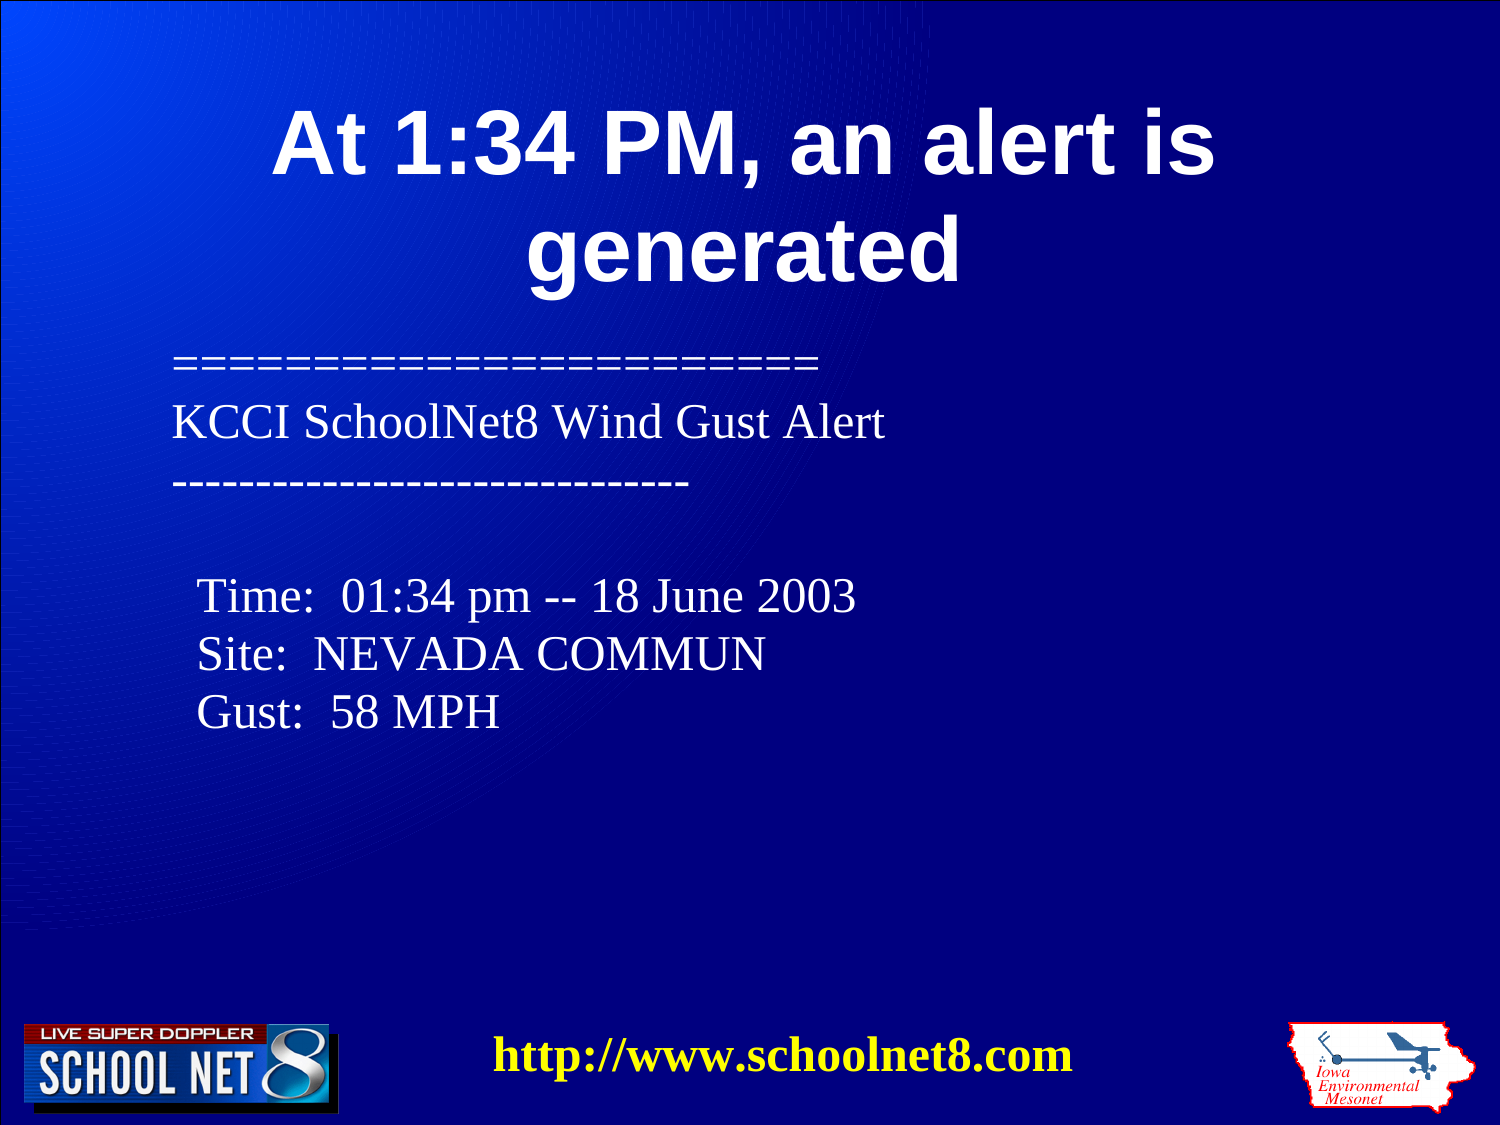

# At 1:34 PM, an alert is generated
=======================
KCCI SchoolNet8 Wind Gust Alert
-------------------------------
 Time: 01:34 pm -- 18 June 2003
 Site: NEVADA COMMUN
 Gust: 58 MPH